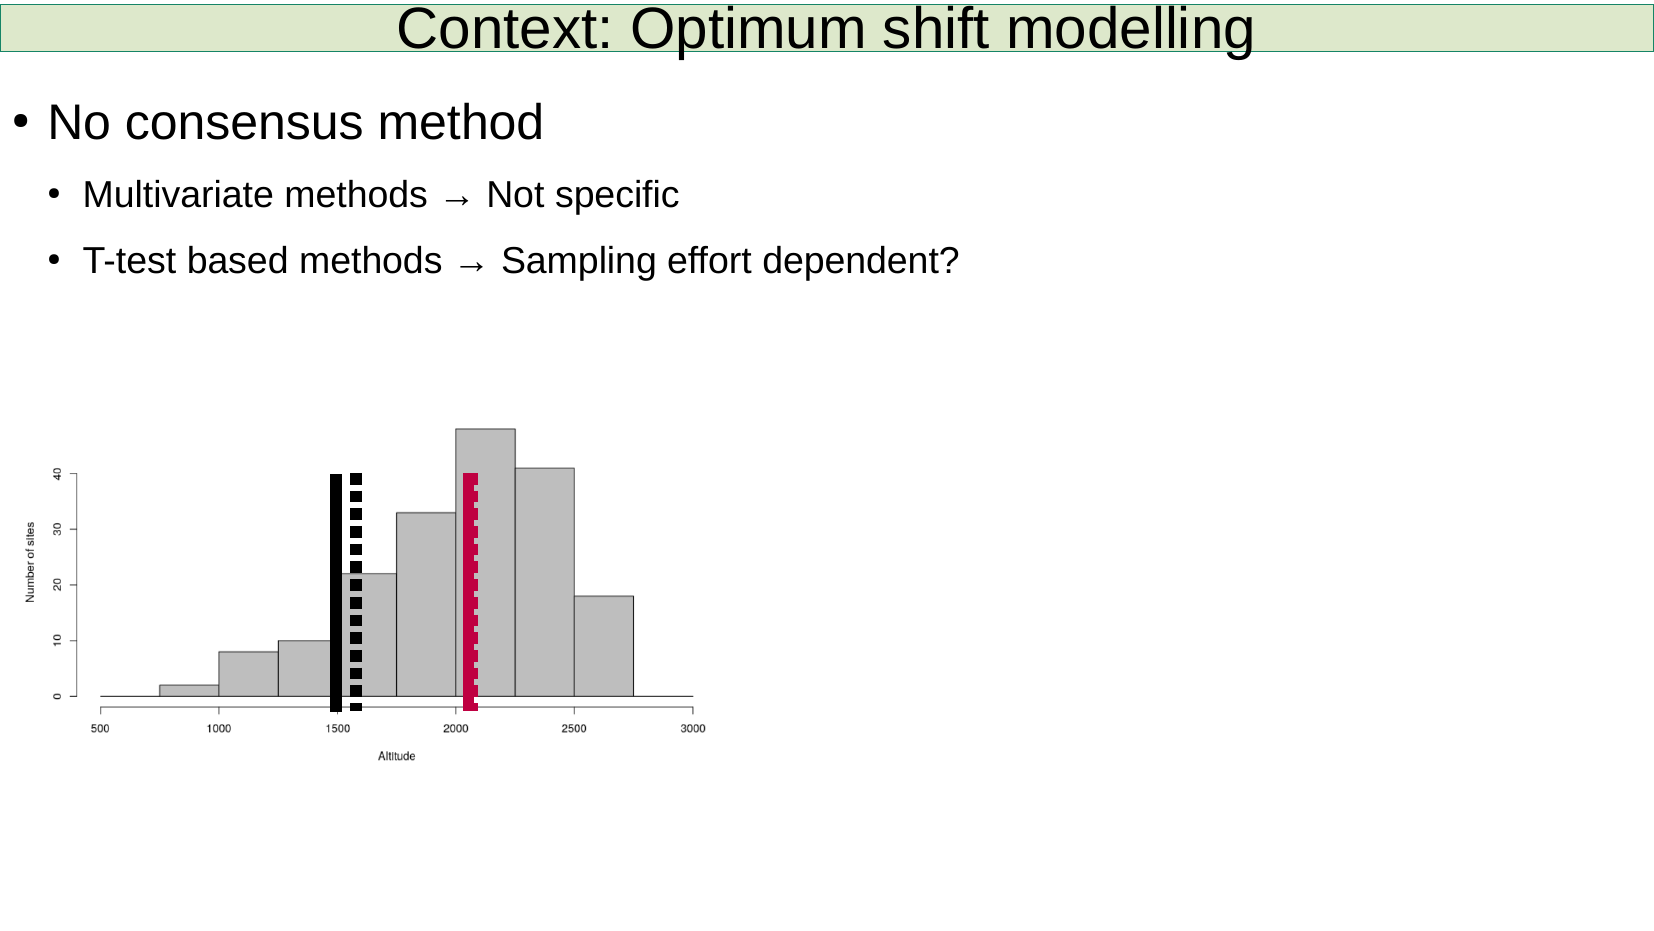

Context: Optimum shift modelling
# No consensus method
Multivariate methods → Not specific
T-test based methods → Sampling effort dependent?